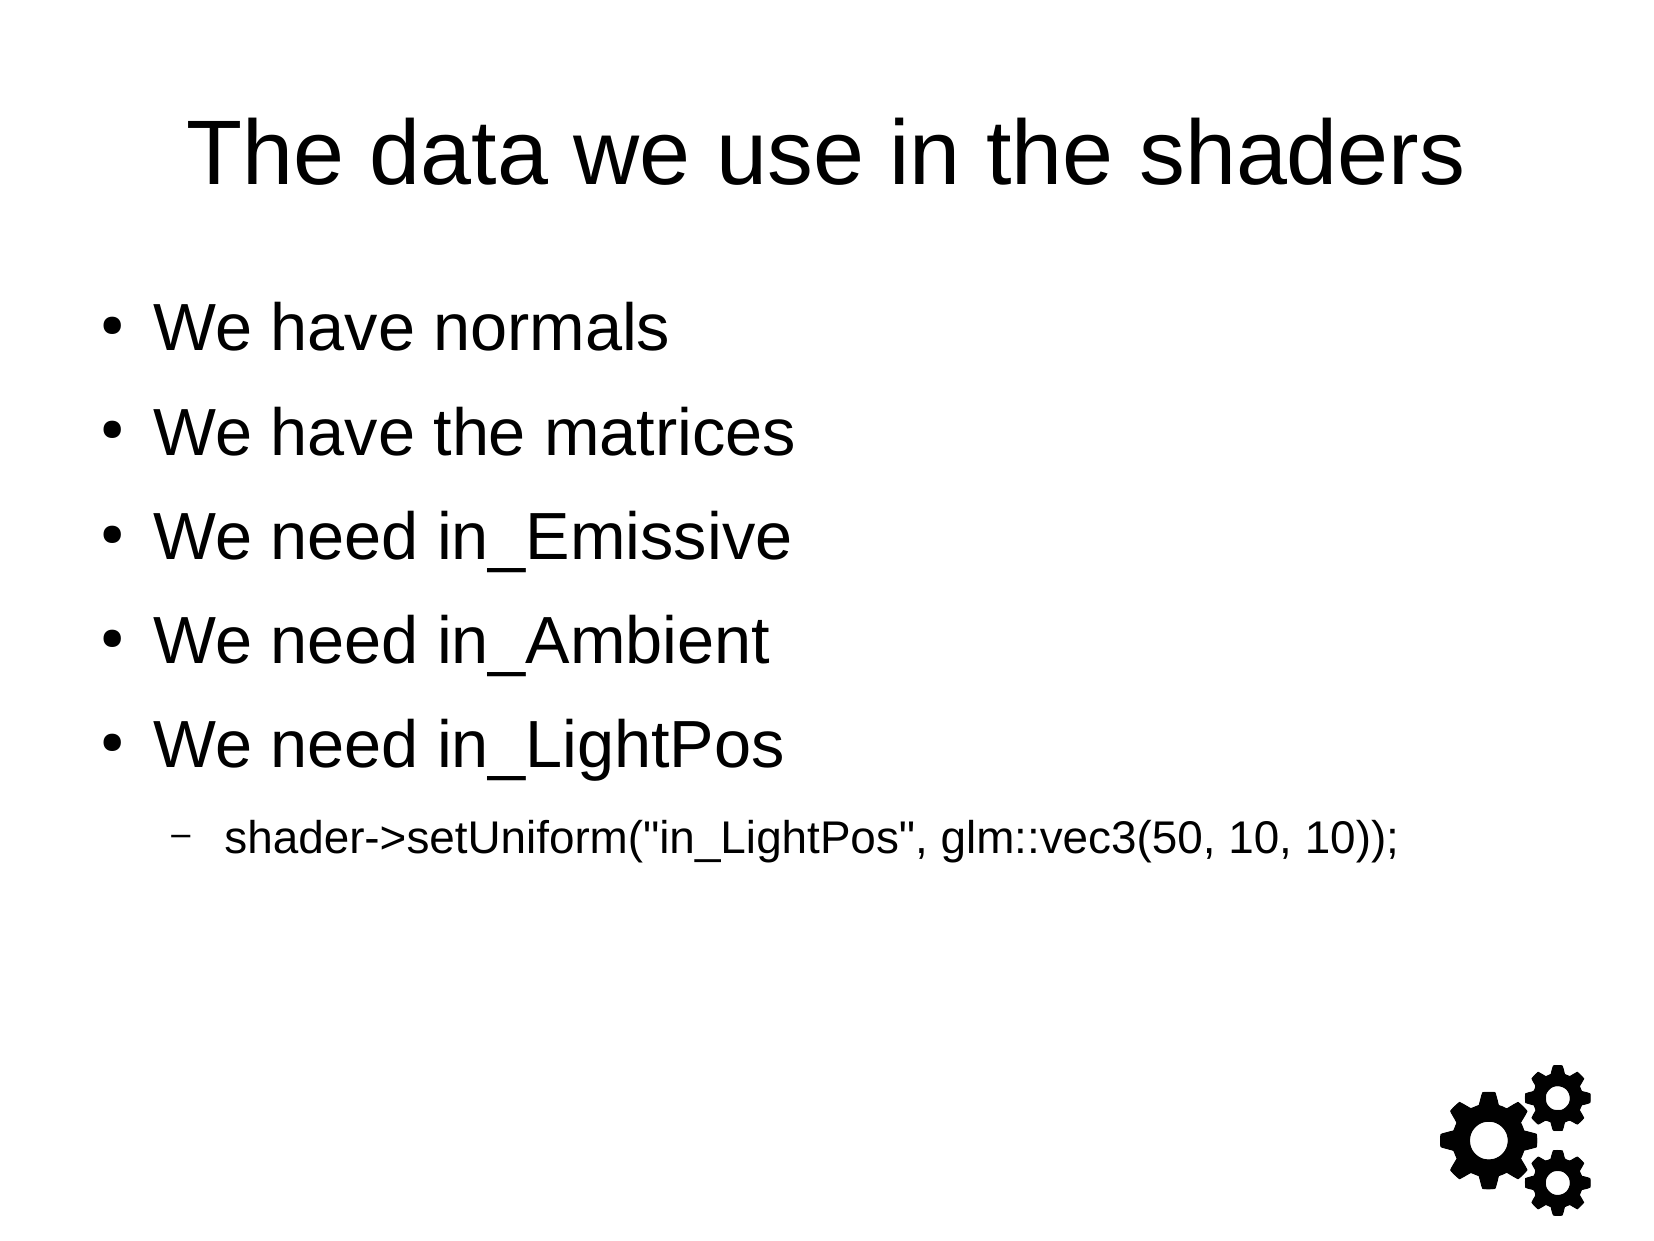

# The data we use in the shaders
We have normals
We have the matrices
We need in_Emissive
We need in_Ambient
We need in_LightPos
shader->setUniform("in_LightPos", glm::vec3(50, 10, 10));